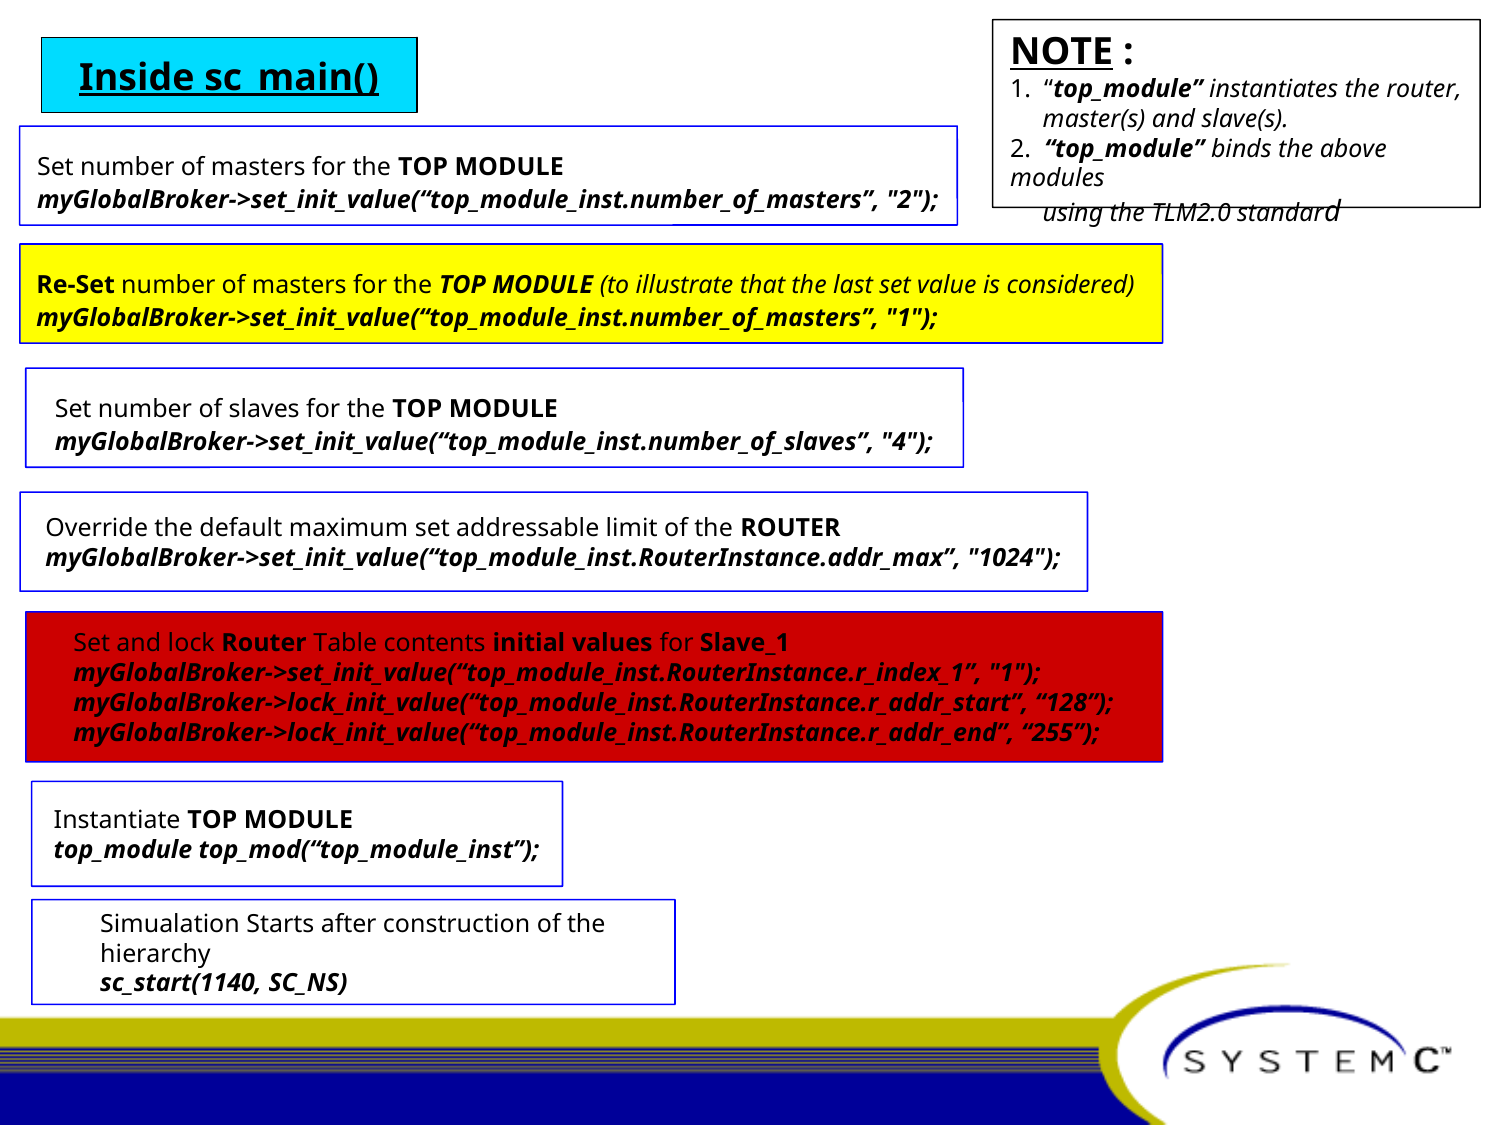

NOTE :
1. “top_module” instantiates the router,
 master(s) and slave(s).
2. “top_module” binds the above modules
 using the TLM2.0 standard
Inside sc_main()
Set number of masters for the TOP MODULE
myGlobalBroker->set_init_value(“top_module_inst.number_of_masters”, "2");
Re-Set number of masters for the TOP MODULE (to illustrate that the last set value is considered)
myGlobalBroker->set_init_value(“top_module_inst.number_of_masters”, "1");
Set number of slaves for the TOP MODULE
myGlobalBroker->set_init_value(“top_module_inst.number_of_slaves”, "4");
Override the default maximum set addressable limit of the ROUTER
myGlobalBroker->set_init_value(“top_module_inst.RouterInstance.addr_max”, "1024");
Set and lock Router Table contents initial values for Slave_1
myGlobalBroker->set_init_value(“top_module_inst.RouterInstance.r_index_1”, "1");
myGlobalBroker->lock_init_value(“top_module_inst.RouterInstance.r_addr_start”, “128”);
myGlobalBroker->lock_init_value(“top_module_inst.RouterInstance.r_addr_end”, “255”);
Instantiate TOP MODULE
top_module top_mod(“top_module_inst”);
Simualation Starts after construction of the hierarchy
sc_start(1140, SC_NS)